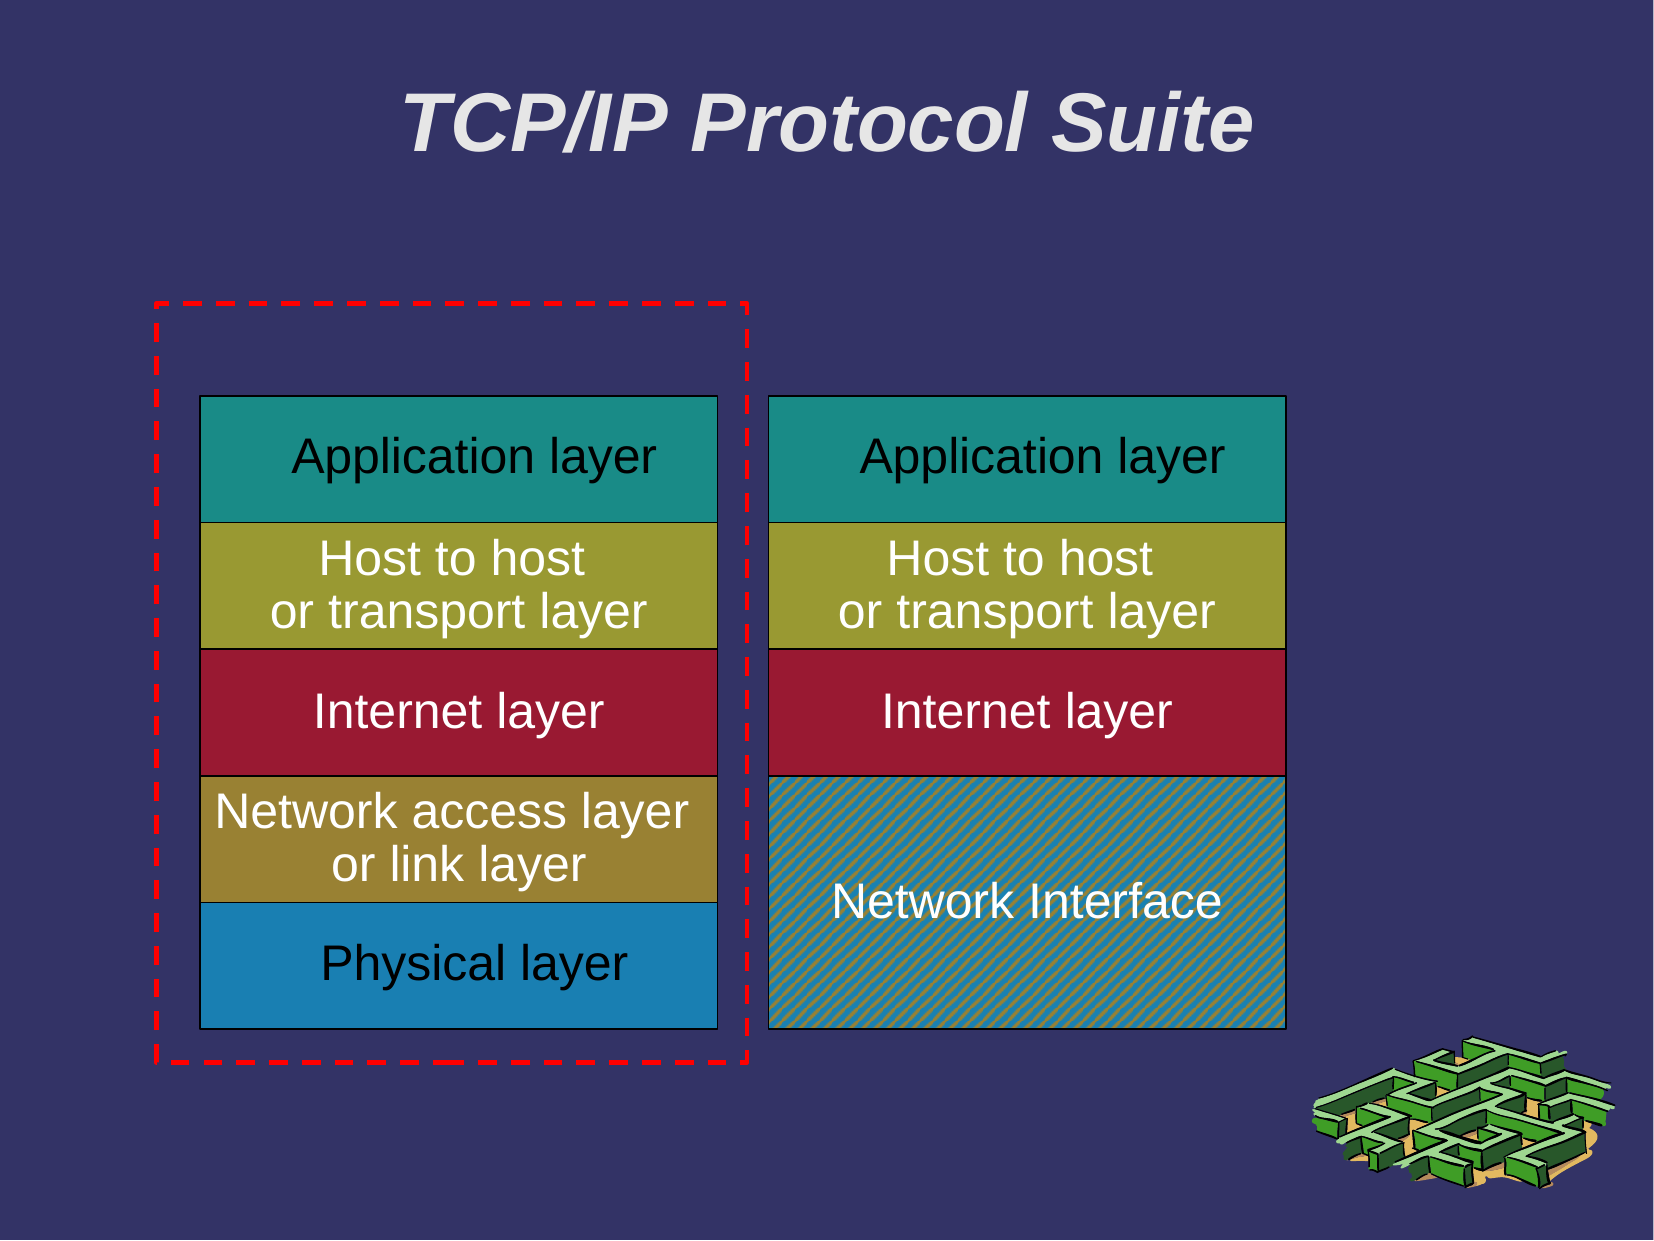

# TCP/IP Protocol Suite
Application layer
Application layer
Host to host
or transport layer
Host to host
or transport layer
Internet layer
Internet layer
Network access layer
or link layer
Network Interface
Physical layer